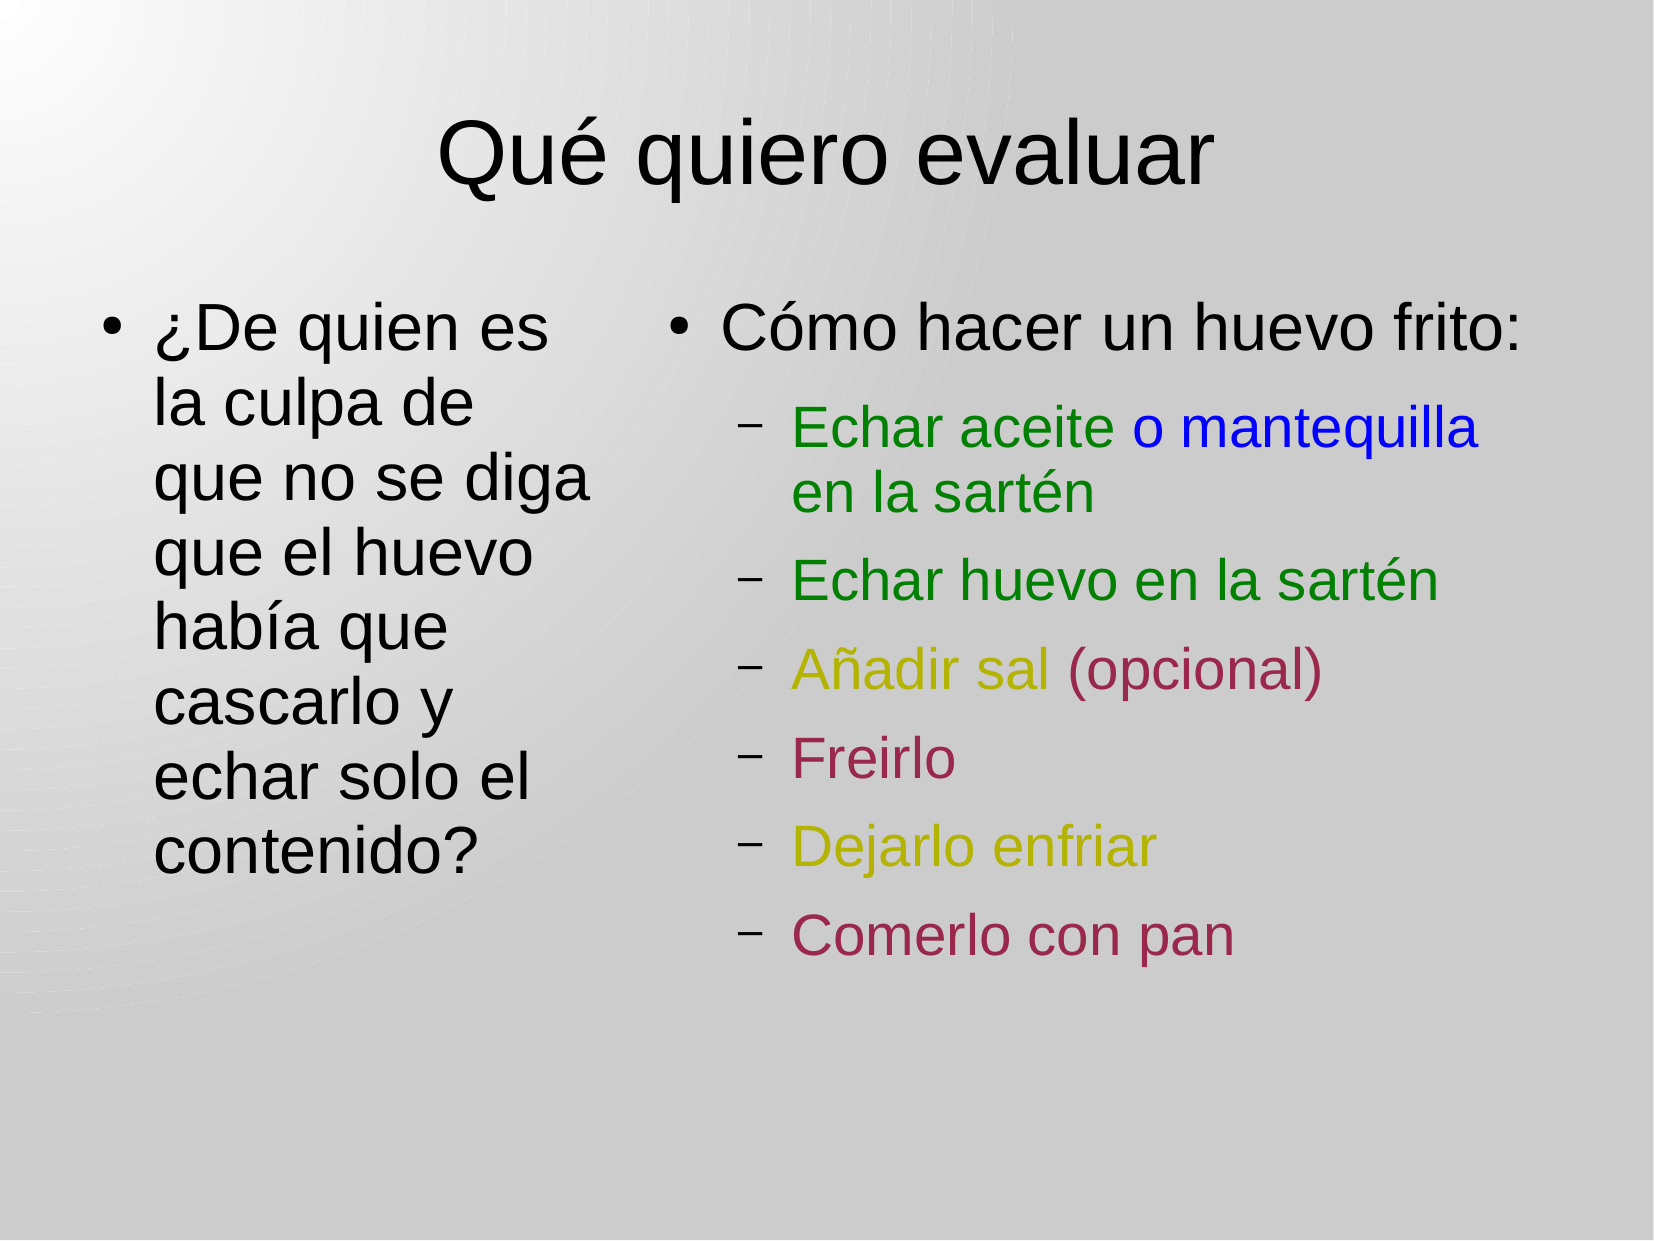

# Qué quiero evaluar
¿De quien es la culpa de que no se diga que el huevo había que cascarlo y echar solo el contenido?
Cómo hacer un huevo frito:
Echar aceite o mantequilla en la sartén
Echar huevo en la sartén
Añadir sal (opcional)
Freirlo
Dejarlo enfriar
Comerlo con pan